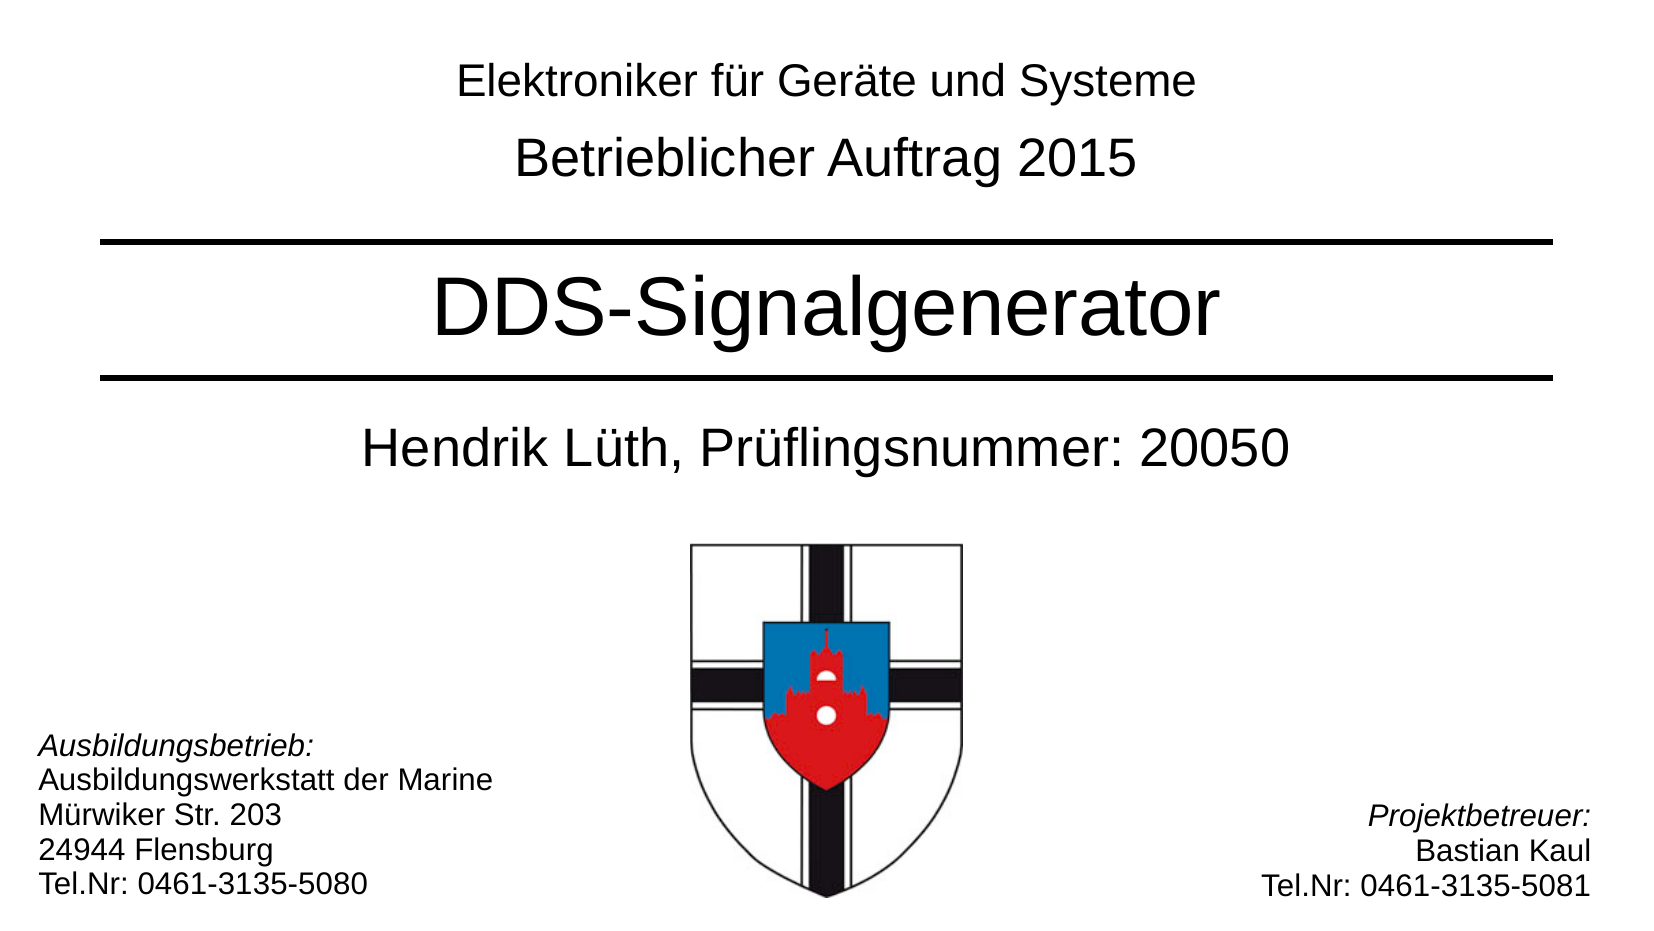

Elektroniker für Geräte und Systeme
Betrieblicher Auftrag 2015
# DDS-Signalgenerator
Hendrik Lüth, Prüflingsnummer: 20050
Ausbildungsbetrieb:
Ausbildungswerkstatt der Marine
Mürwiker Str. 203
24944 Flensburg
Tel.Nr: 0461-3135-5080
Projektbetreuer:
Bastian Kaul
Tel.Nr: 0461-3135-5081